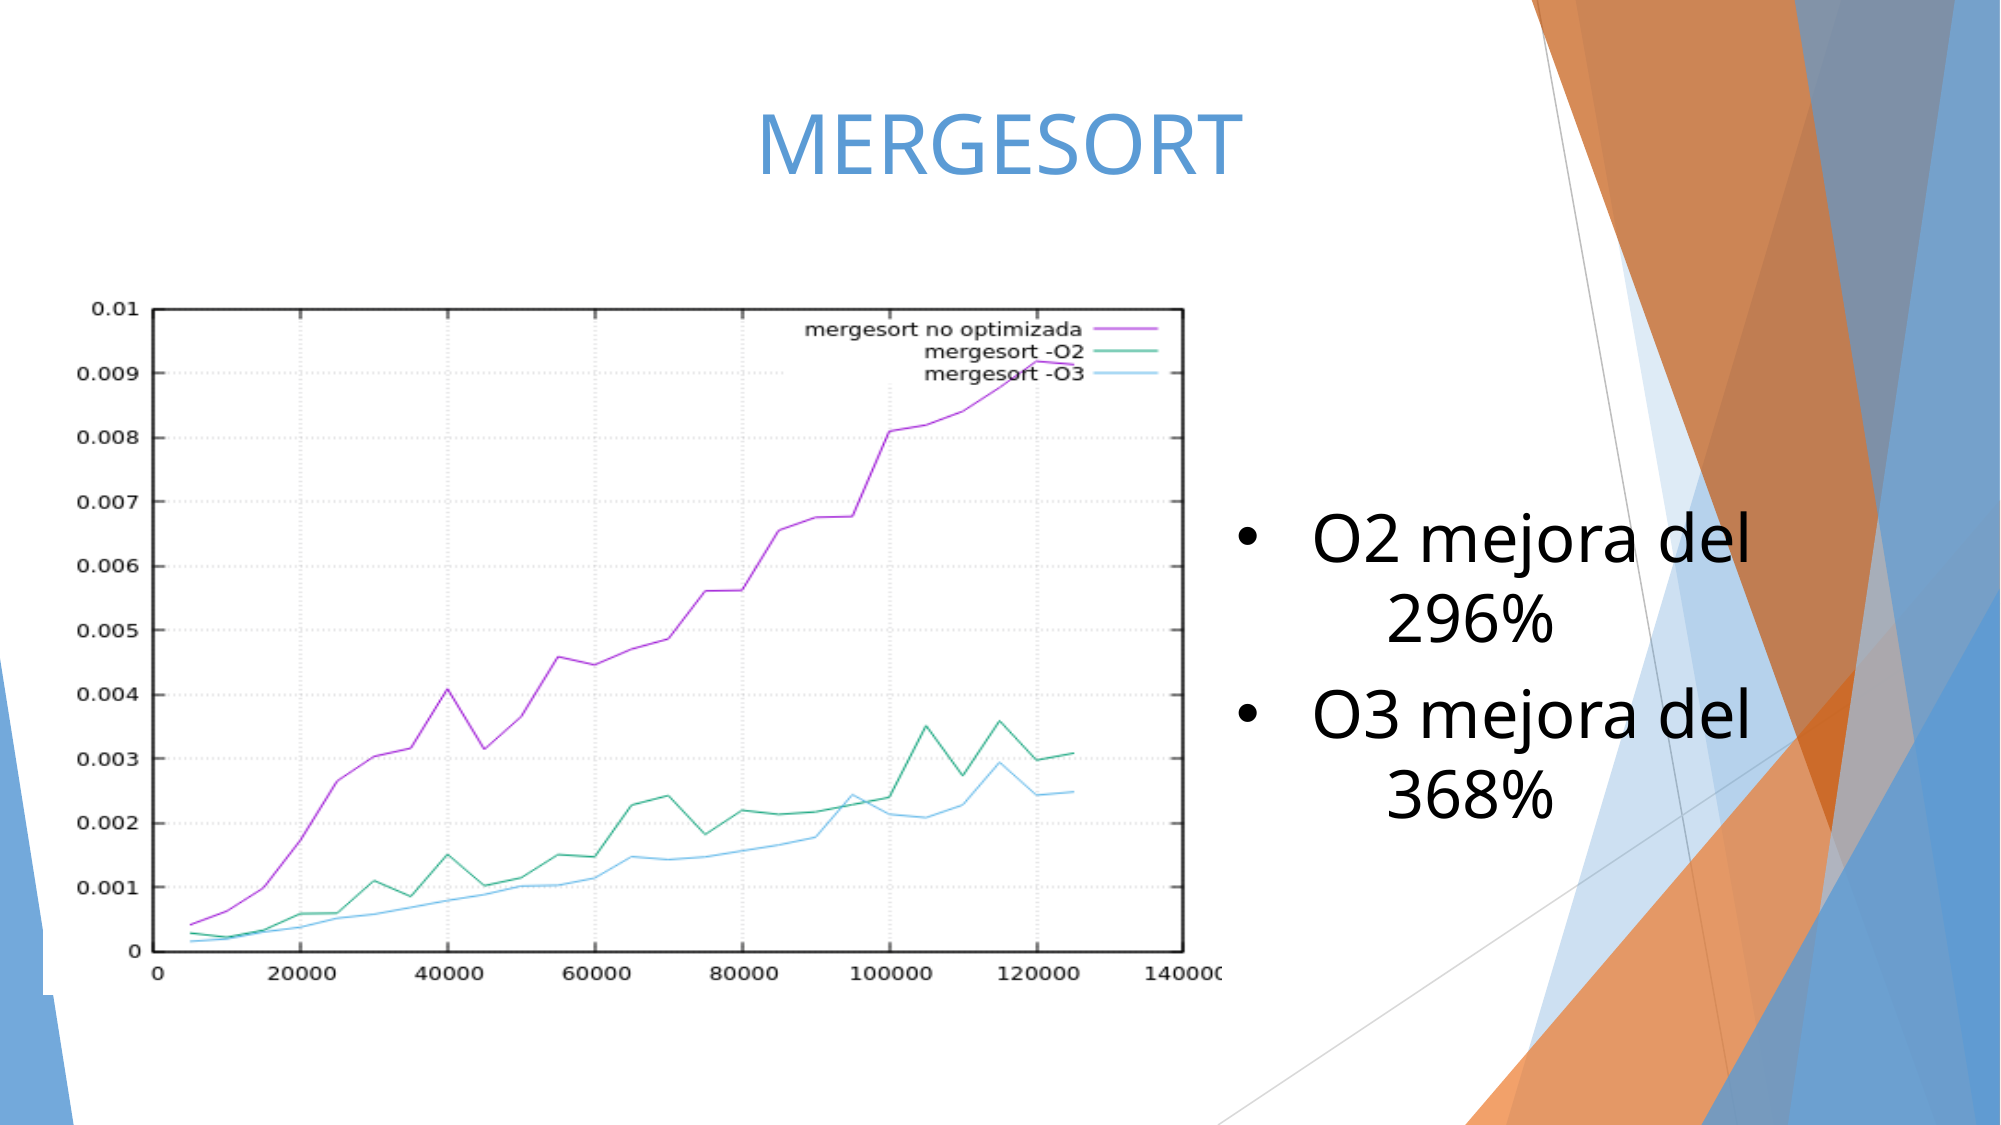

# MERGESORT
O2 mejora del 296%
O3 mejora del 368%